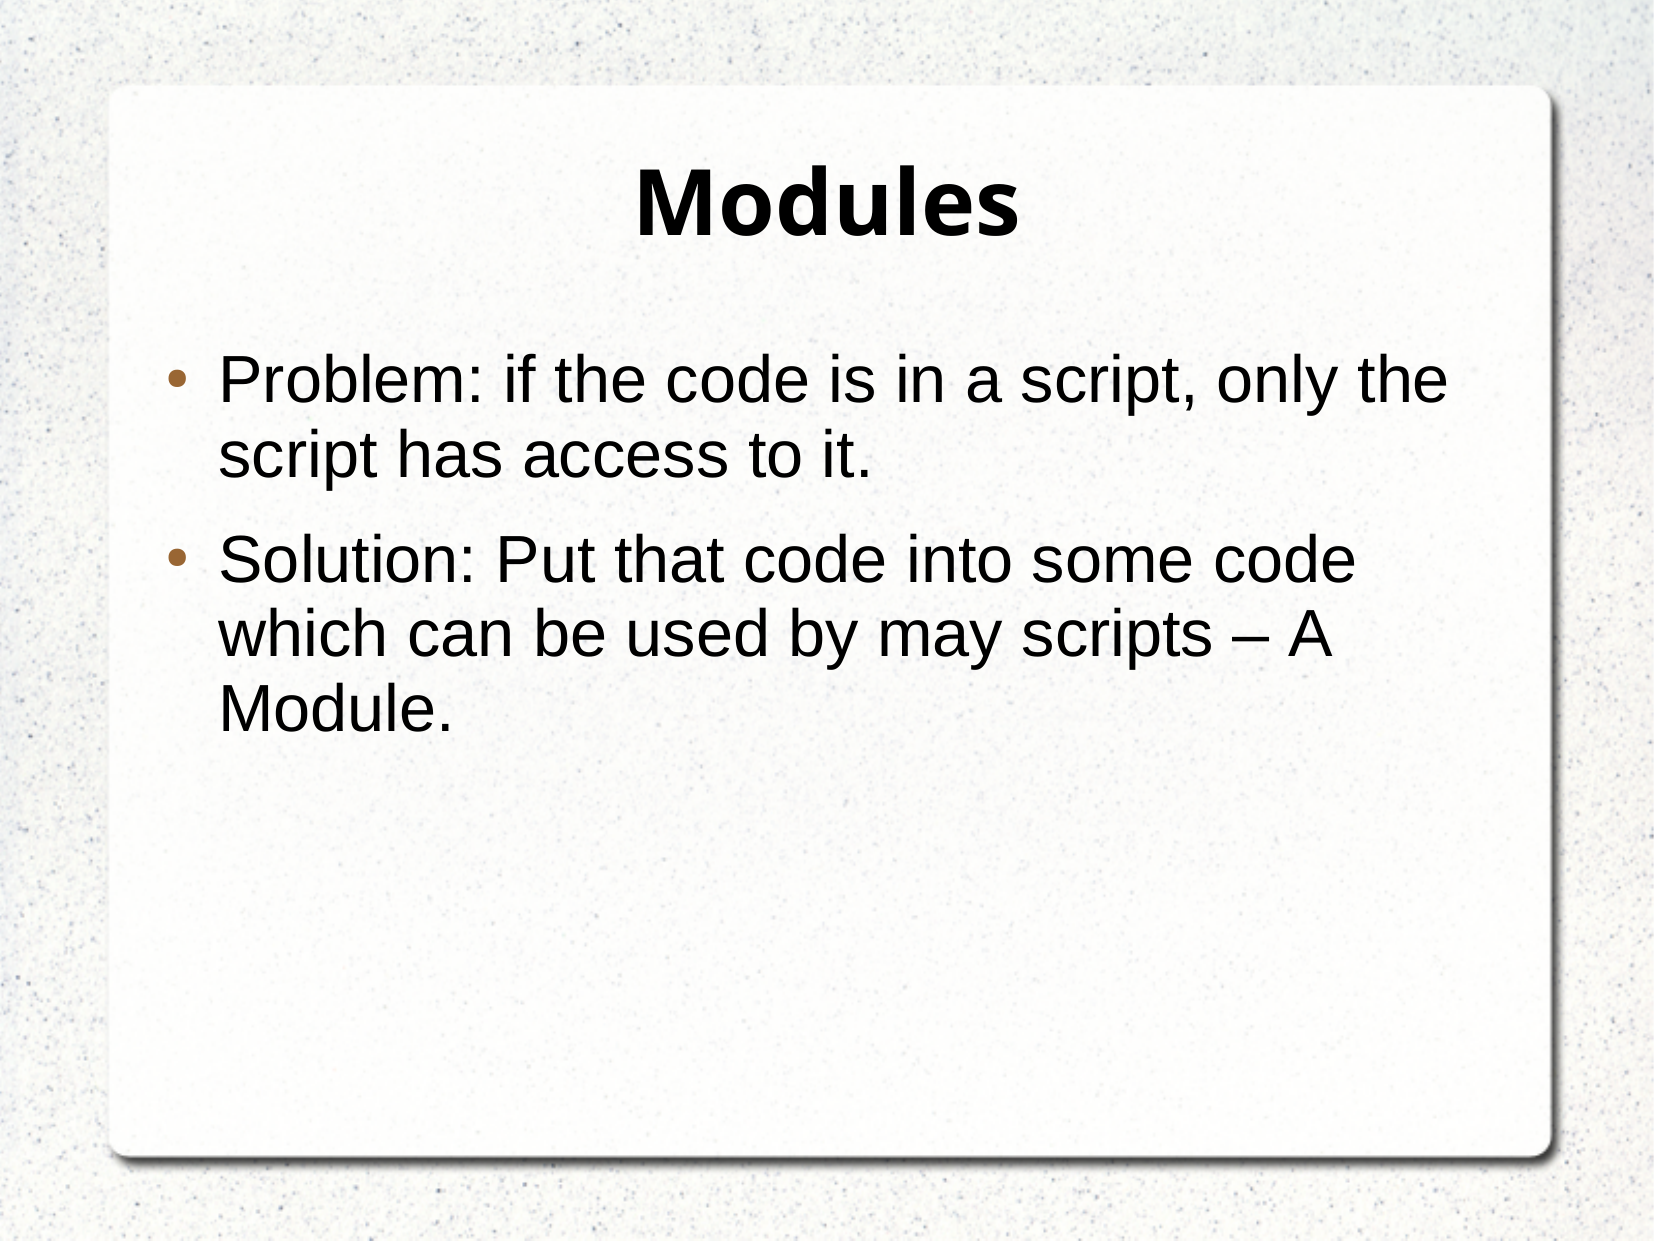

# Modules
Problem: if the code is in a script, only the script has access to it.
Solution: Put that code into some code which can be used by may scripts – A Module.